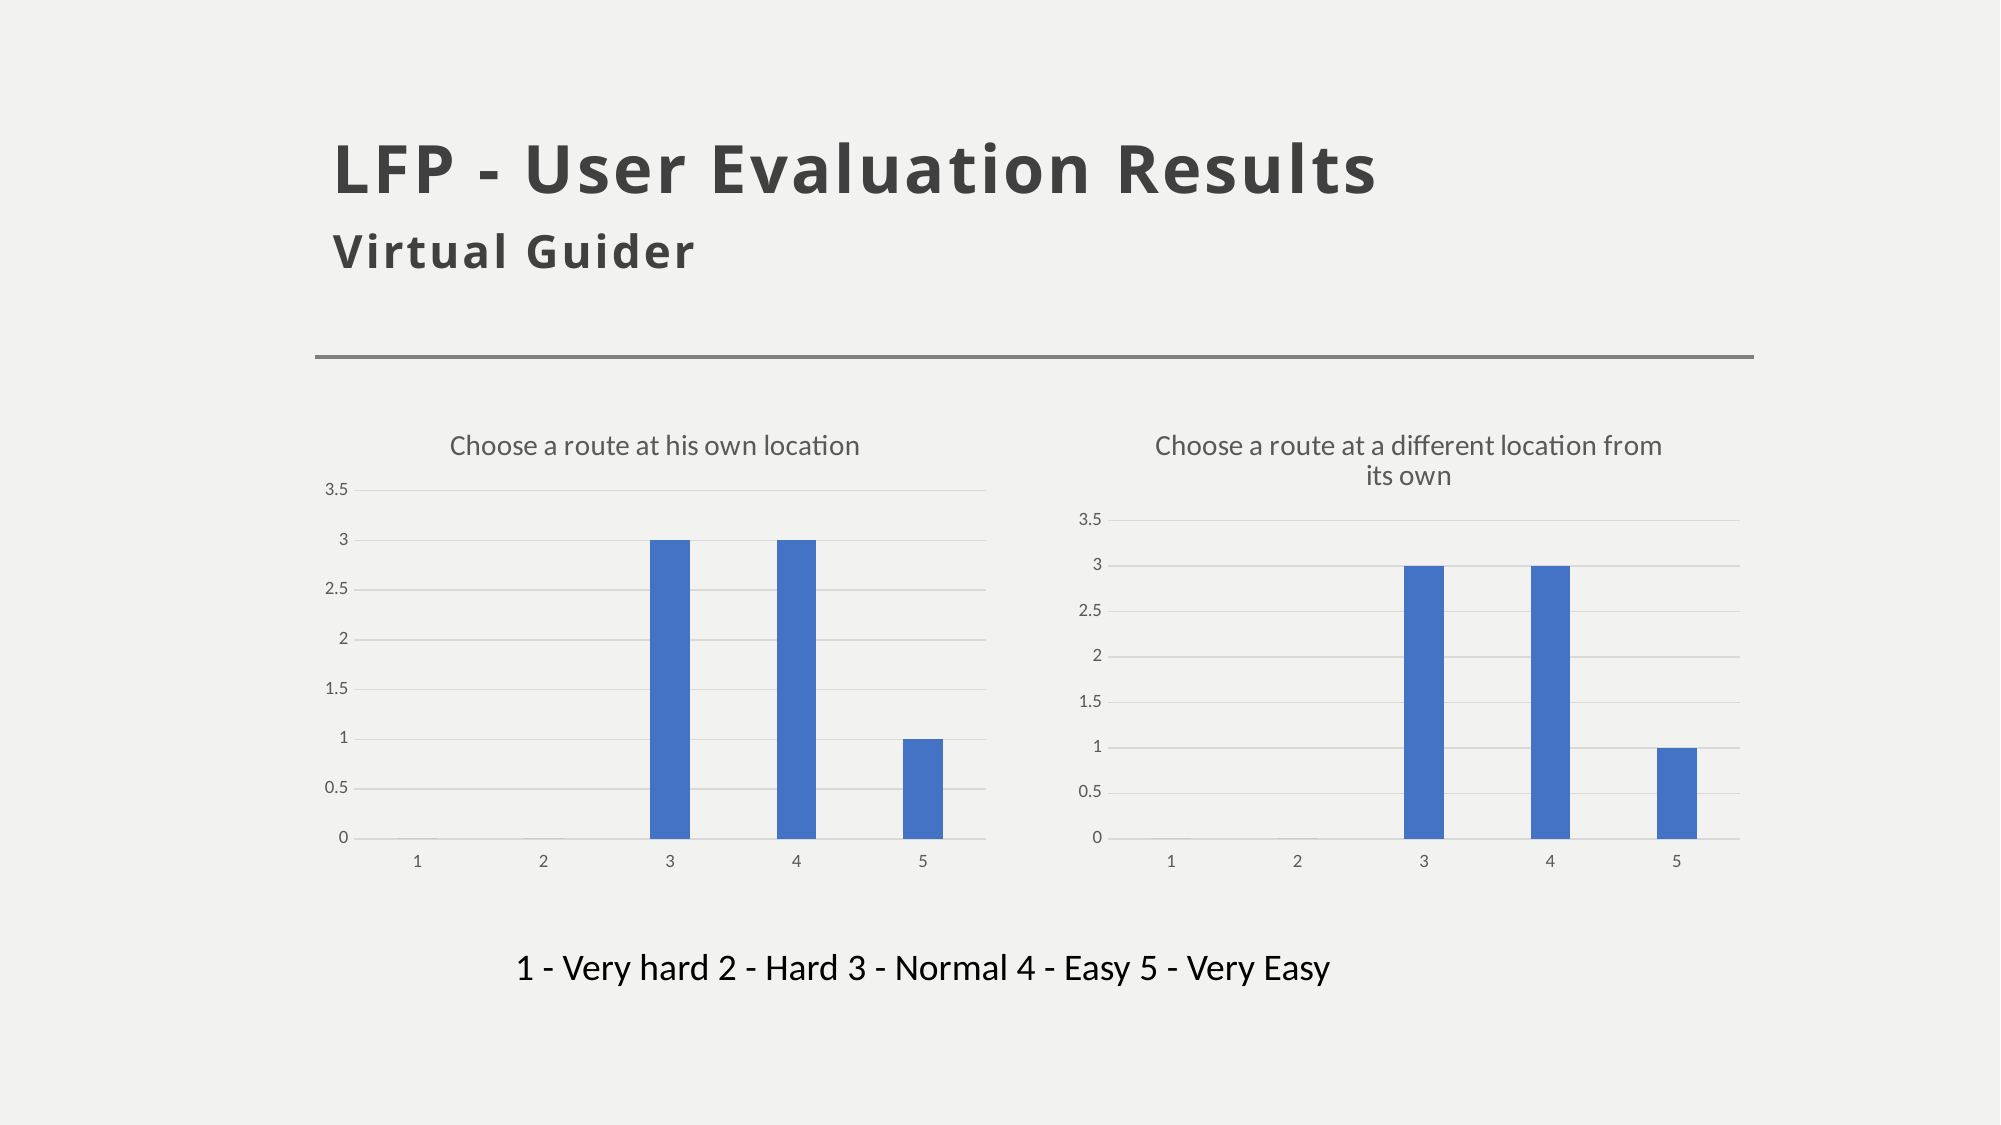

# LFP - User Evaluation Results Virtual Guider
### Chart: Choose a route at his own location
| Category | Série1 |
|---|---|
| 1 | 0.0 |
| 2 | 0.0 |
| 3 | 3.0 |
| 4 | 3.0 |
| 5 | 1.0 |
### Chart: Choose a route at a different location from its own
| Category | Série1 |
|---|---|
| 1 | 0.0 |
| 2 | 0.0 |
| 3 | 3.0 |
| 4 | 3.0 |
| 5 | 1.0 |1 - Very hard 2 - Hard 3 - Normal 4 - Easy 5 - Very Easy